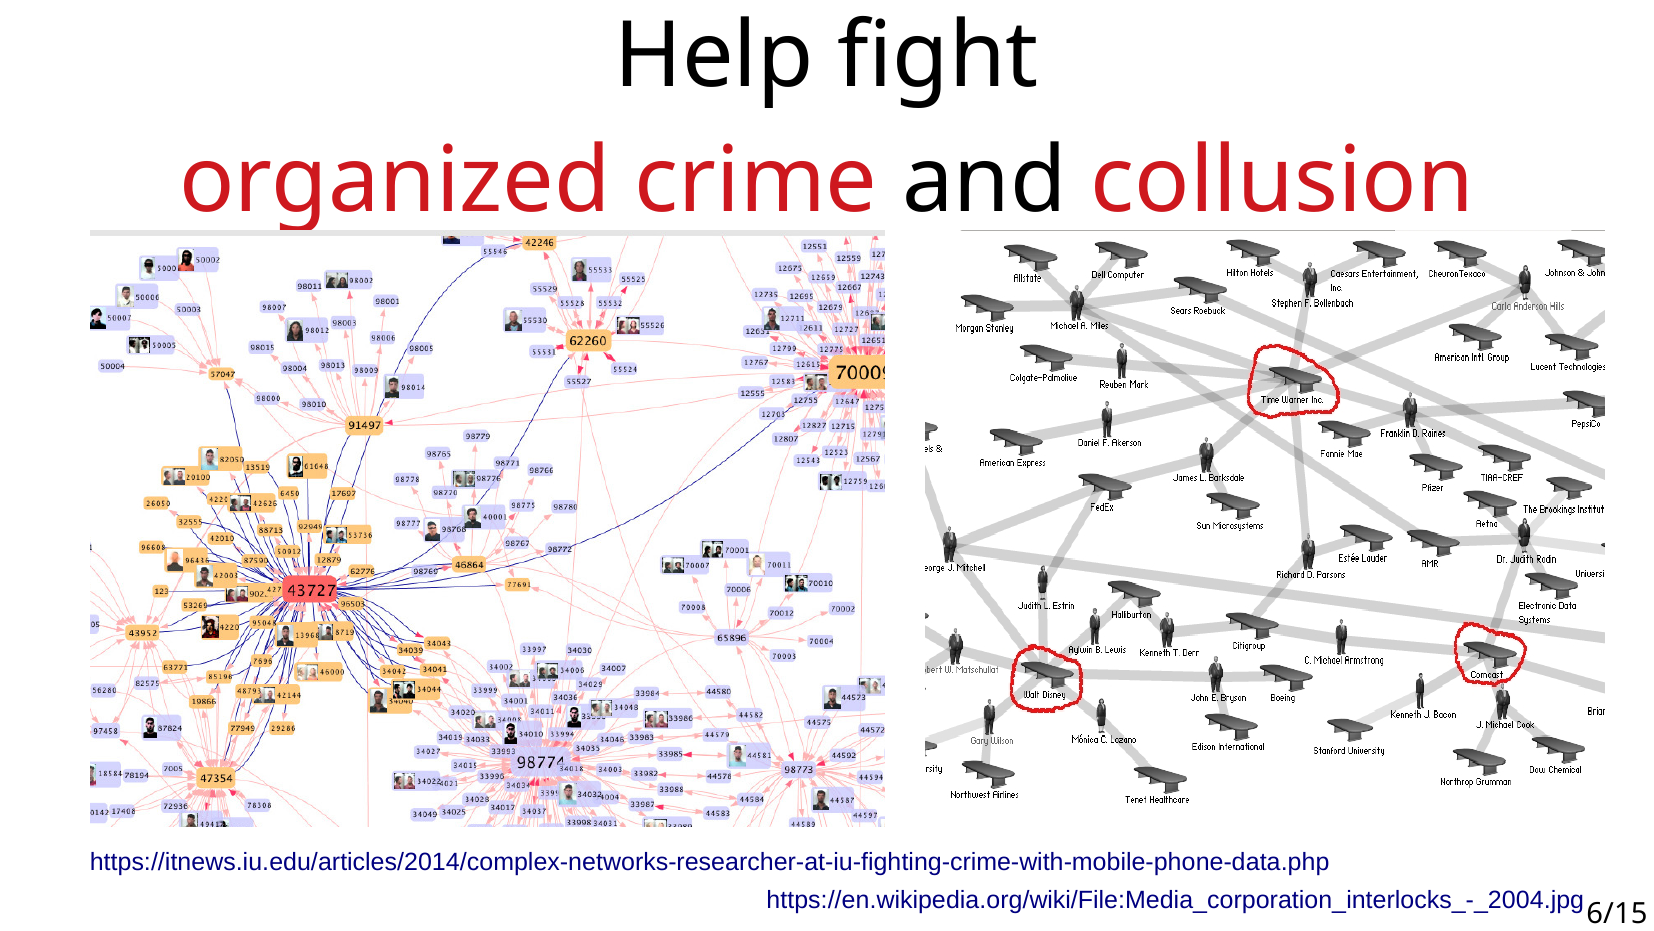

# Help fight organized crime and collusion
https://itnews.iu.edu/articles/2014/complex-networks-researcher-at-iu-fighting-crime-with-mobile-phone-data.php
https://en.wikipedia.org/wiki/File:Media_corporation_interlocks_-_2004.jpg
6